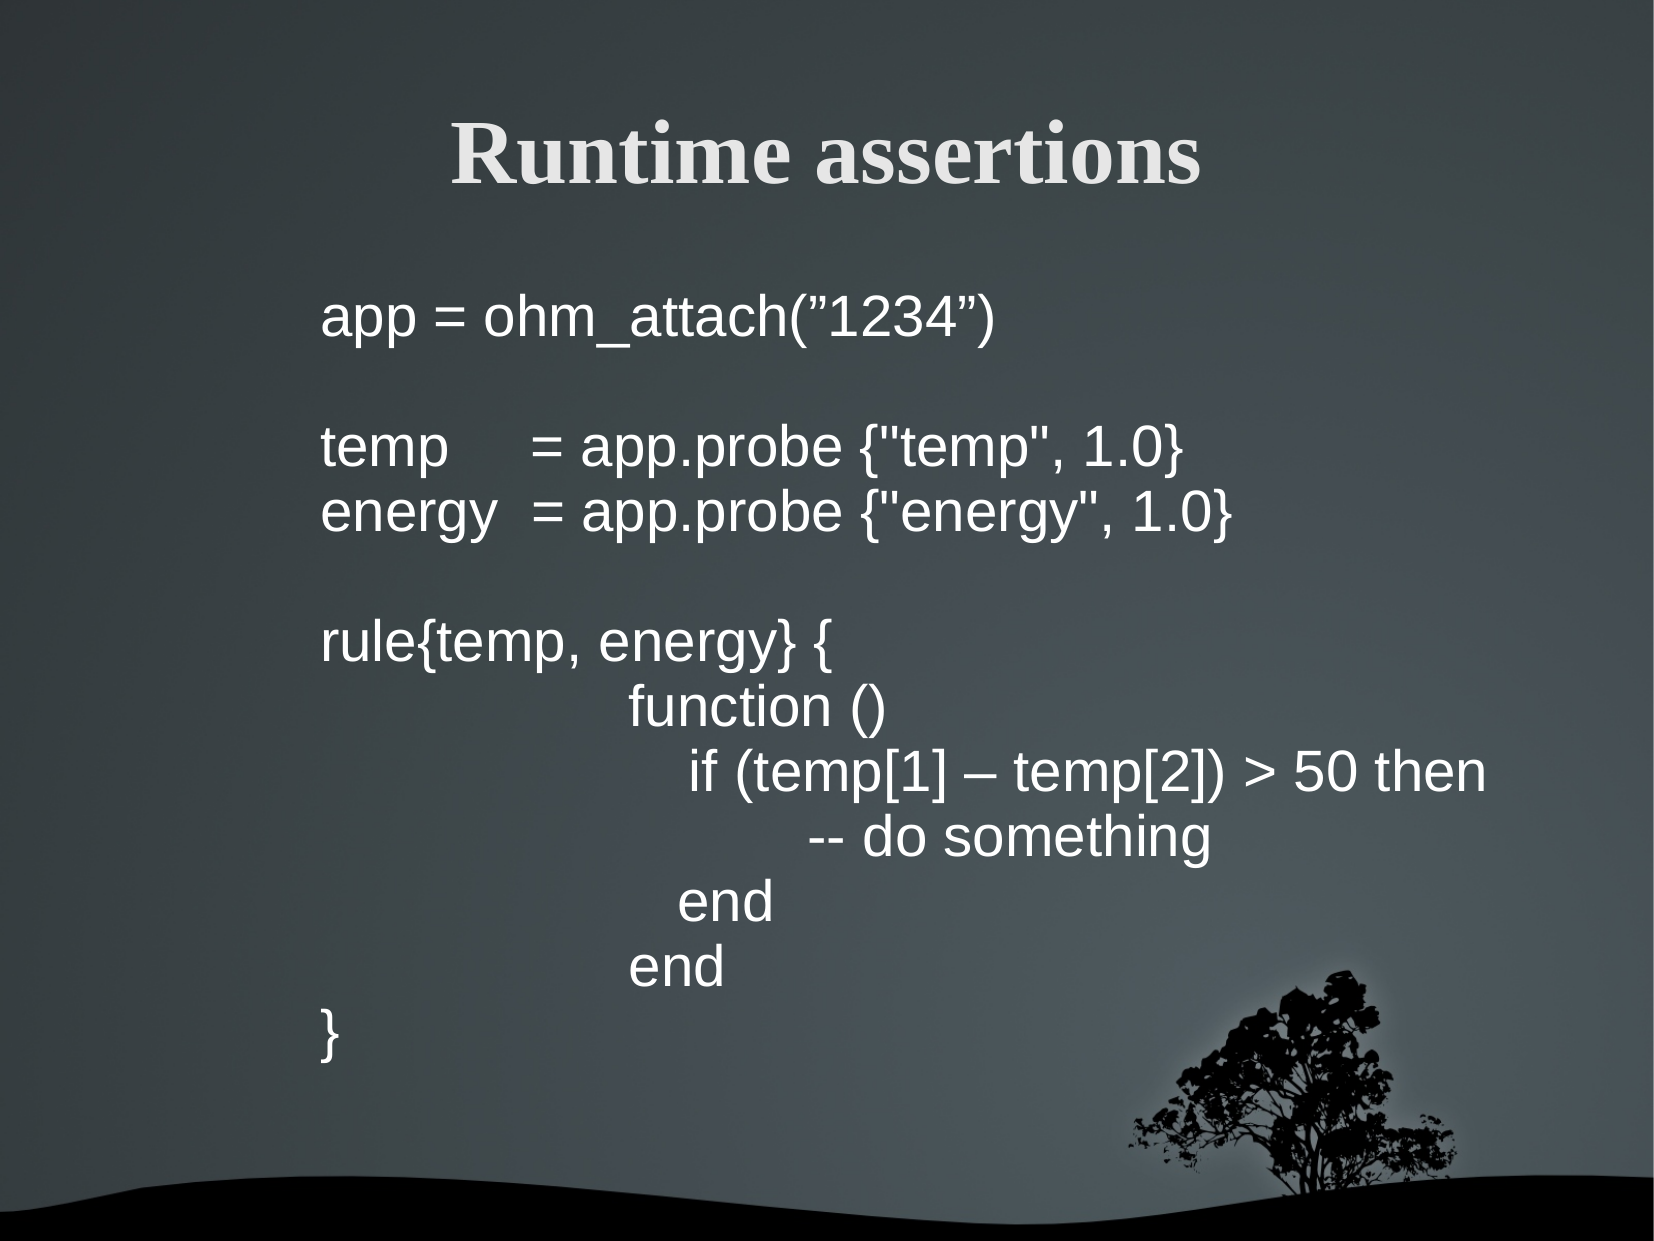

# Runtime assertions
app = ohm_attach(”1234”)
temp = app.probe {"temp", 1.0}
energy = app.probe {"energy", 1.0}
rule{temp, energy} {
 function ()
					if (temp[1] – temp[2]) > 50 then
 -- do something
 end
 end
}